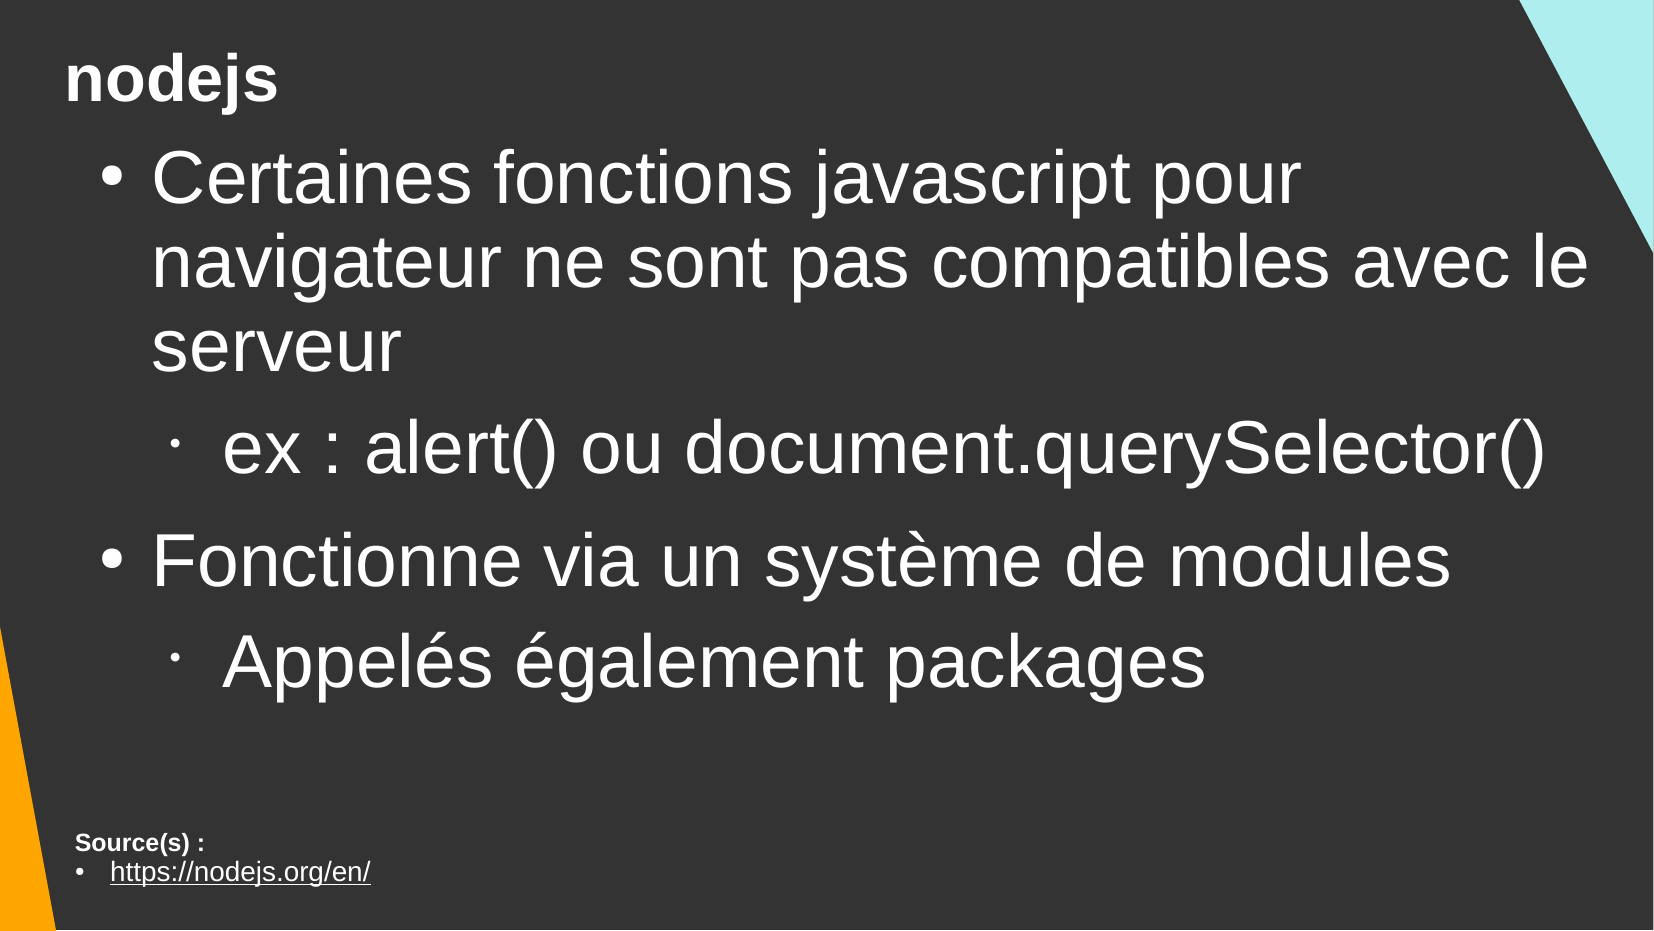

# nodejs
Certaines fonctions javascript pour navigateur ne sont pas compatibles avec le serveur
ex : alert() ou document.querySelector()
Fonctionne via un système de modules
Appelés également packages
Source(s) :
https://nodejs.org/en/